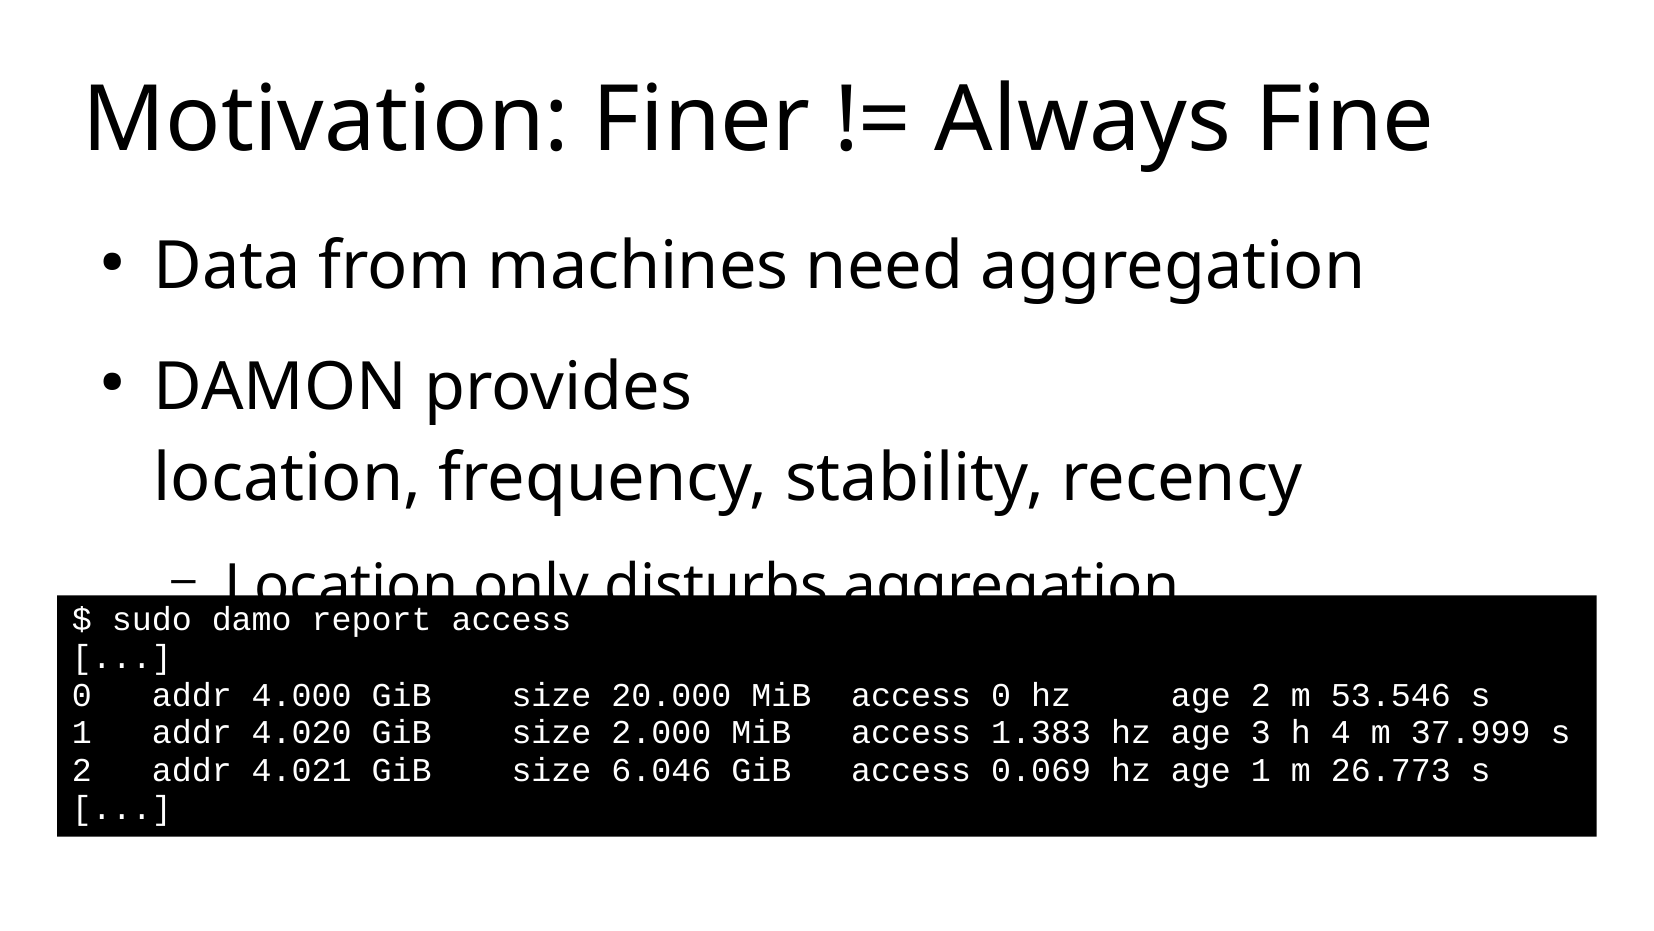

# Motivation: Finer != Always Fine
Data from machines need aggregation
DAMON provides
location, frequency, stability, recency
Location only disturbs aggregation
$ sudo damo report access
[...]
0 addr 4.000 GiB size 20.000 MiB access 0 hz age 2 m 53.546 s
1 addr 4.020 GiB size 2.000 MiB access 1.383 hz age 3 h 4 m 37.999 s
2 addr 4.021 GiB size 6.046 GiB access 0.069 hz age 1 m 26.773 s
[...]